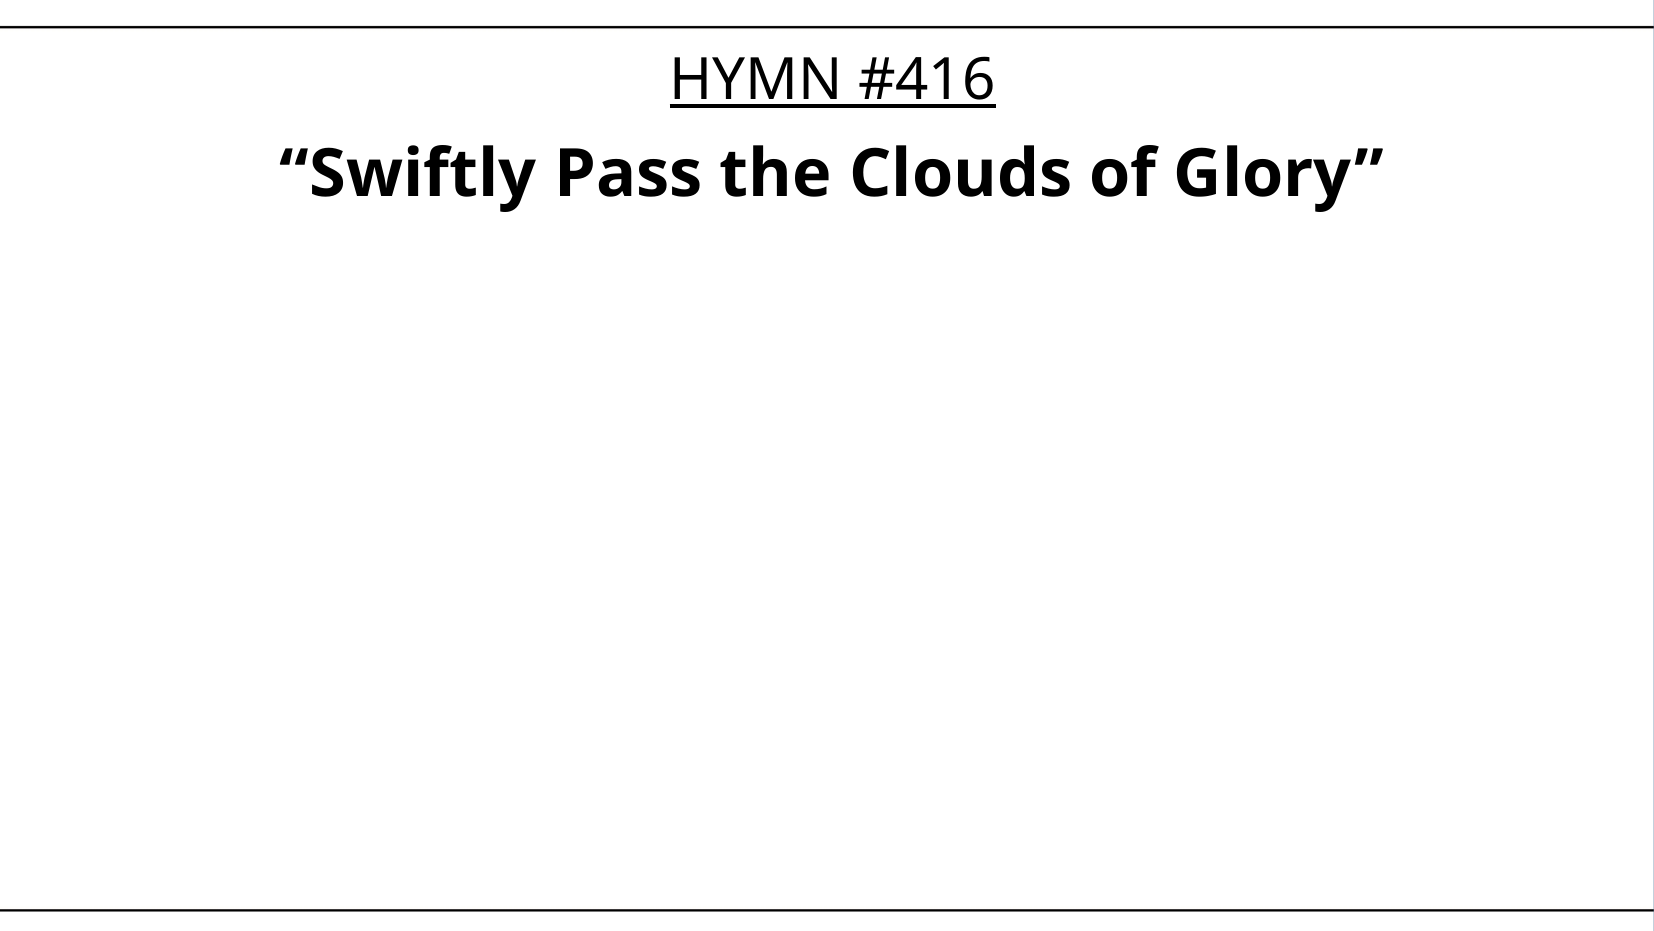

HYMN #416
“Swiftly Pass the Clouds of Glory”